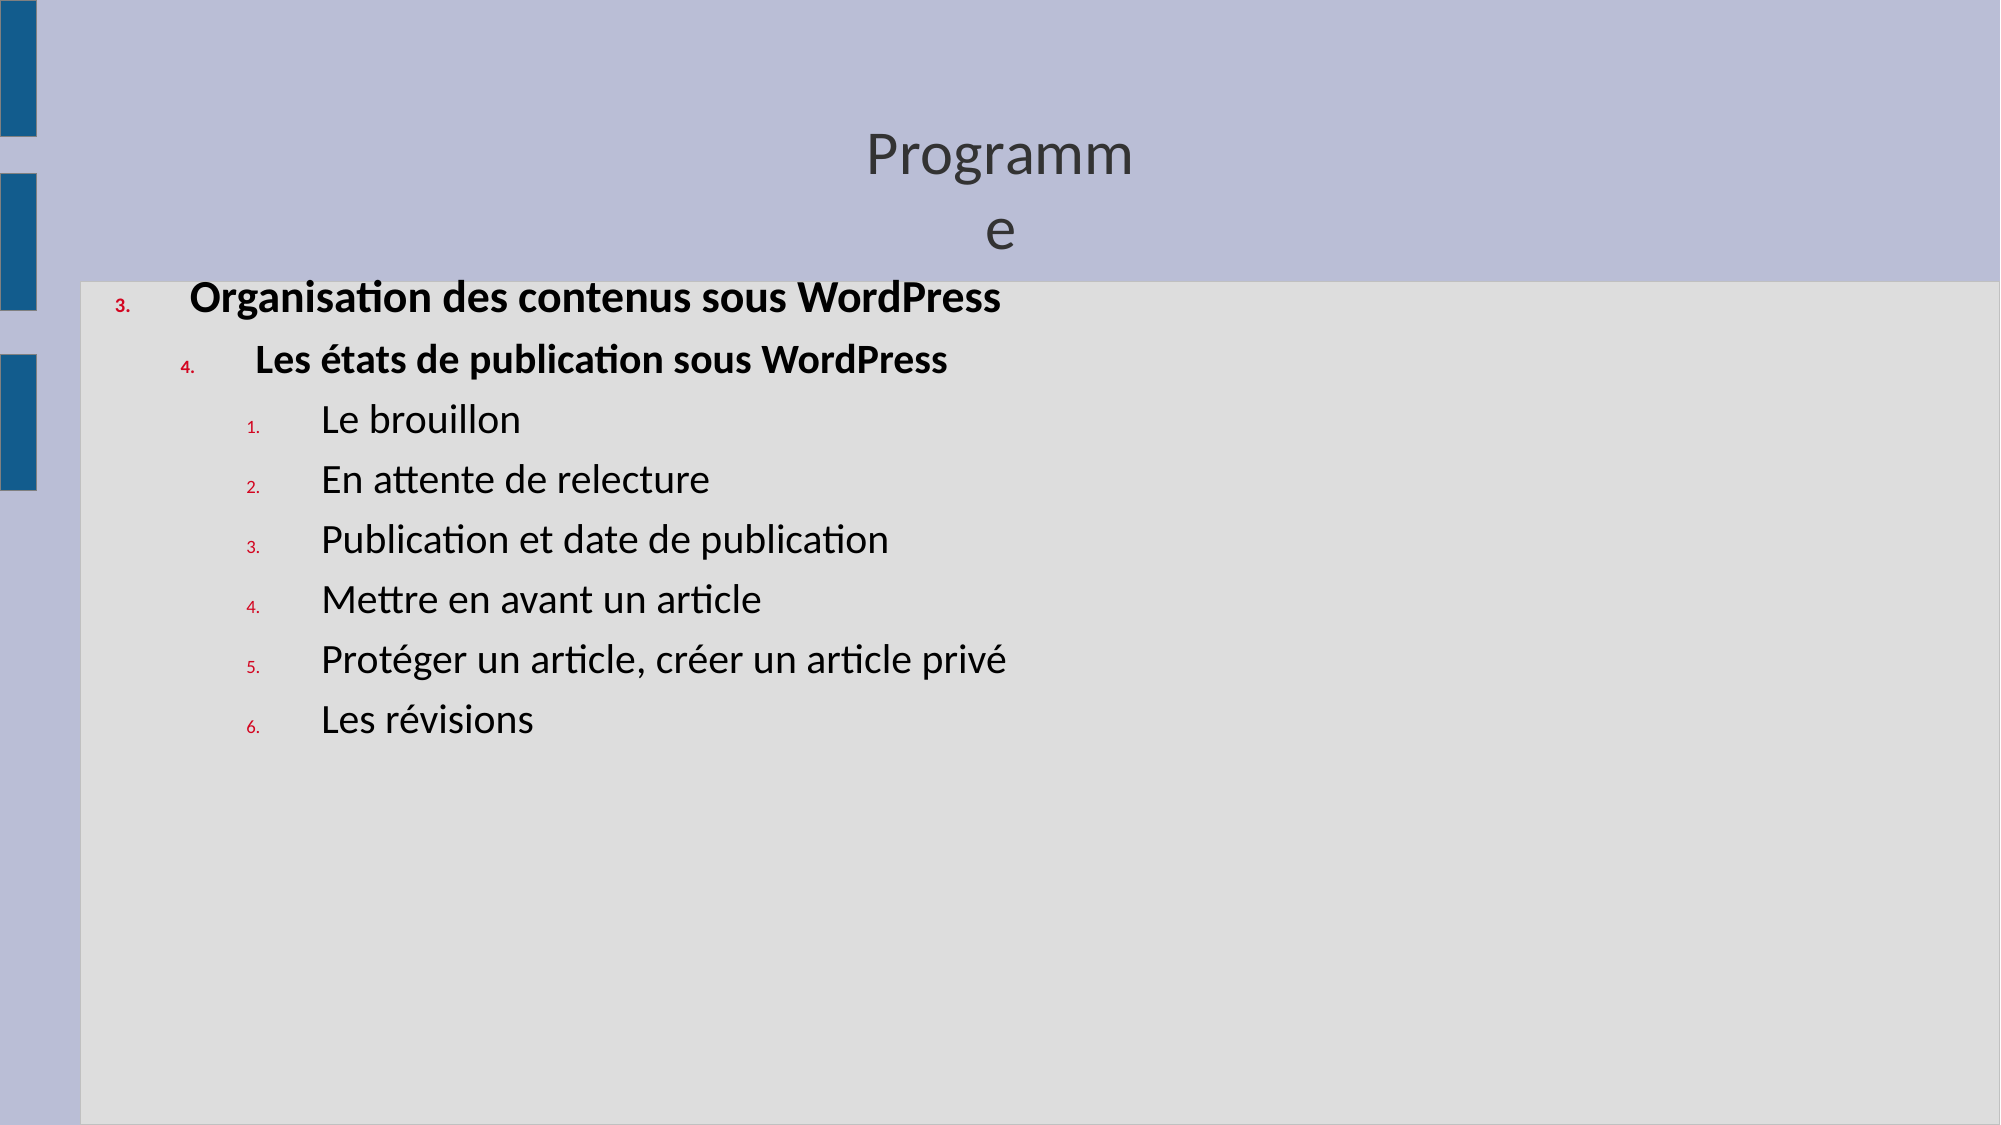

# Programme
Organisation des contenus sous WordPress
Les états de publication sous WordPress
Le brouillon
En attente de relecture
Publication et date de publication
Mettre en avant un article
Protéger un article, créer un article privé
Les révisions